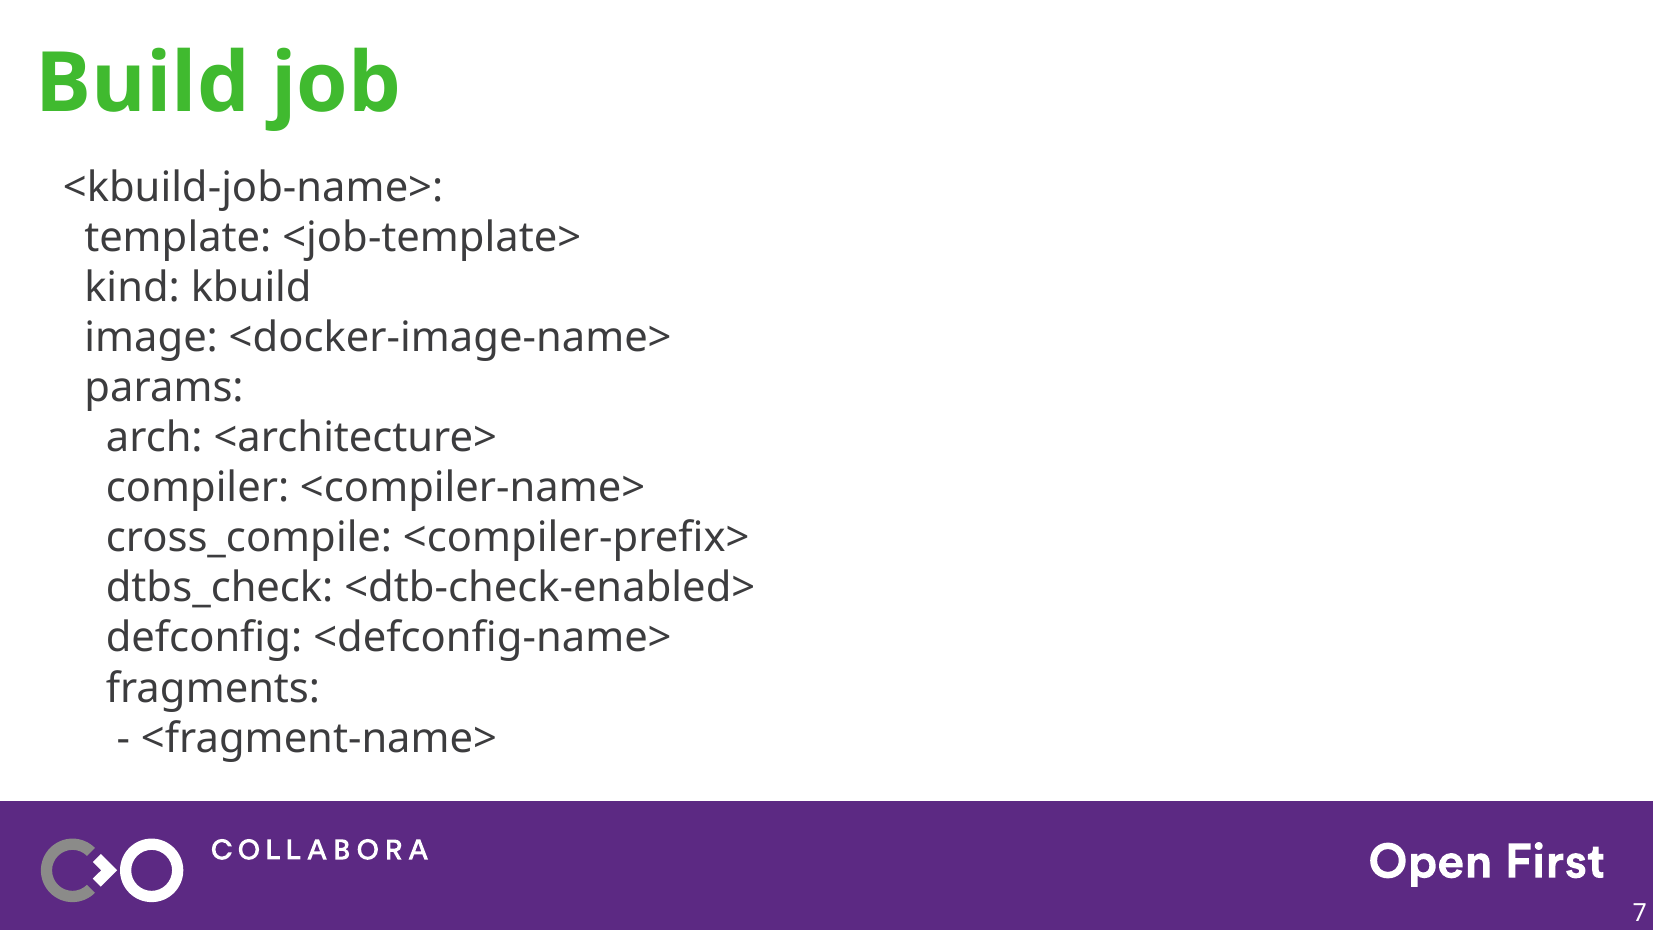

# Build job
 <kbuild-job-name>:
 template: <job-template>
 kind: kbuild
 image: <docker-image-name>
 params:
 arch: <architecture>
 compiler: <compiler-name>
 cross_compile: <compiler-prefix>
 dtbs_check: <dtb-check-enabled>
 defconfig: <defconfig-name>
 fragments:
 - <fragment-name>